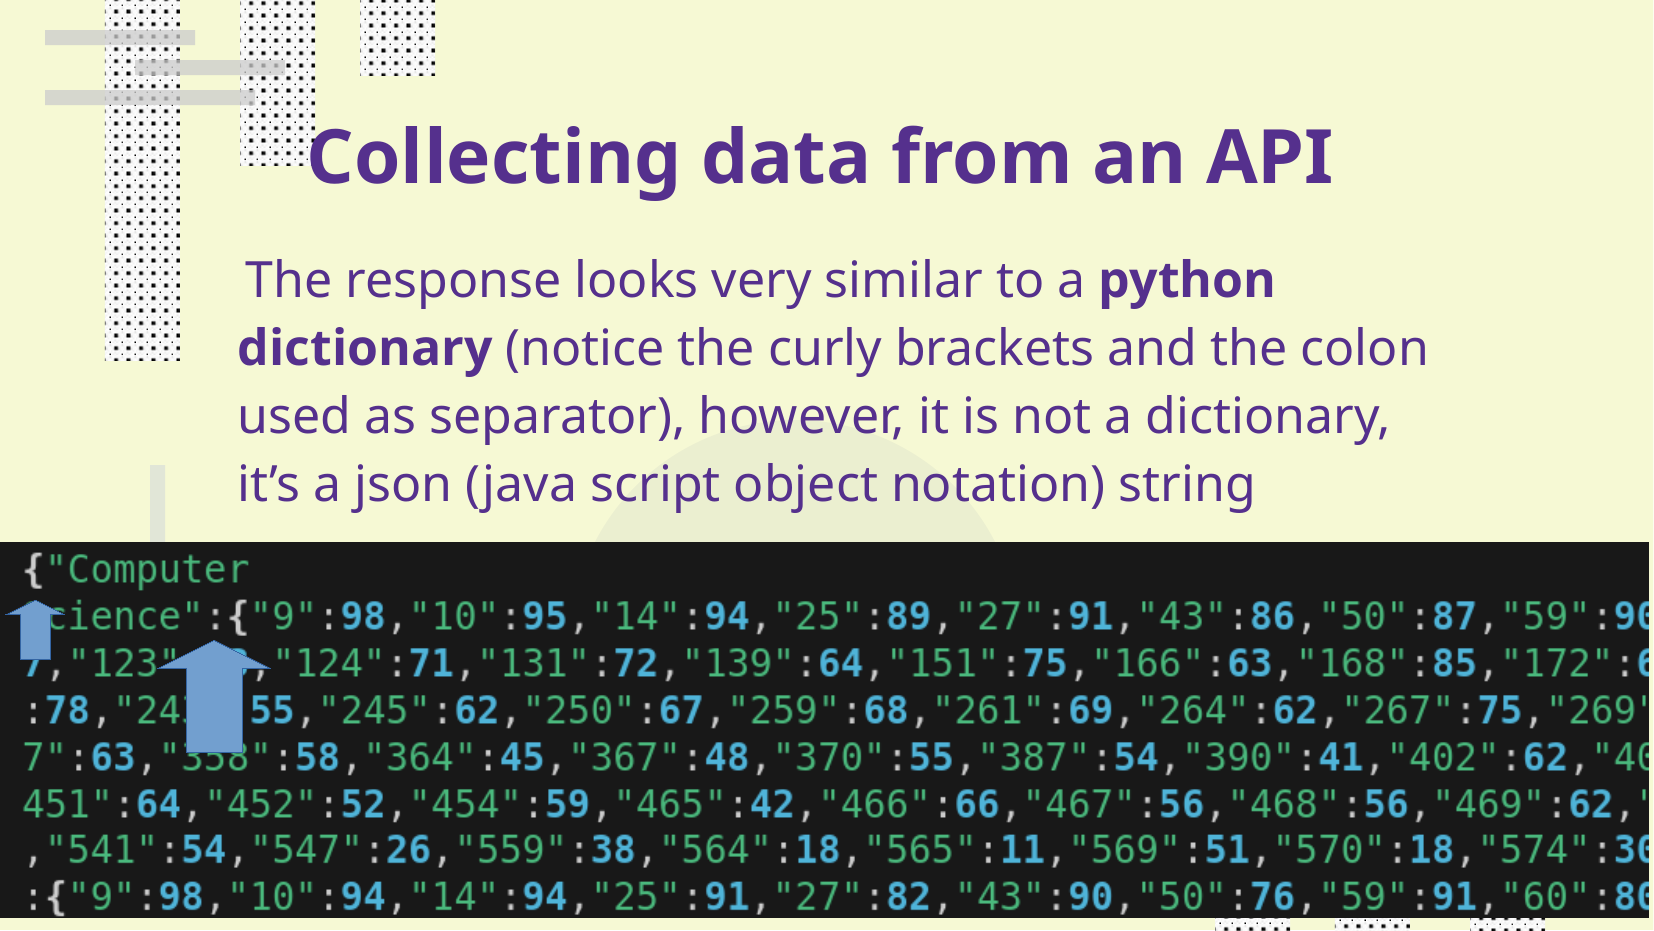

# Collecting data from an API
The response looks very similar to a python dictionary (notice the curly brackets and the colon used as separator), however, it is not a dictionary, it’s a json (java script object notation) string